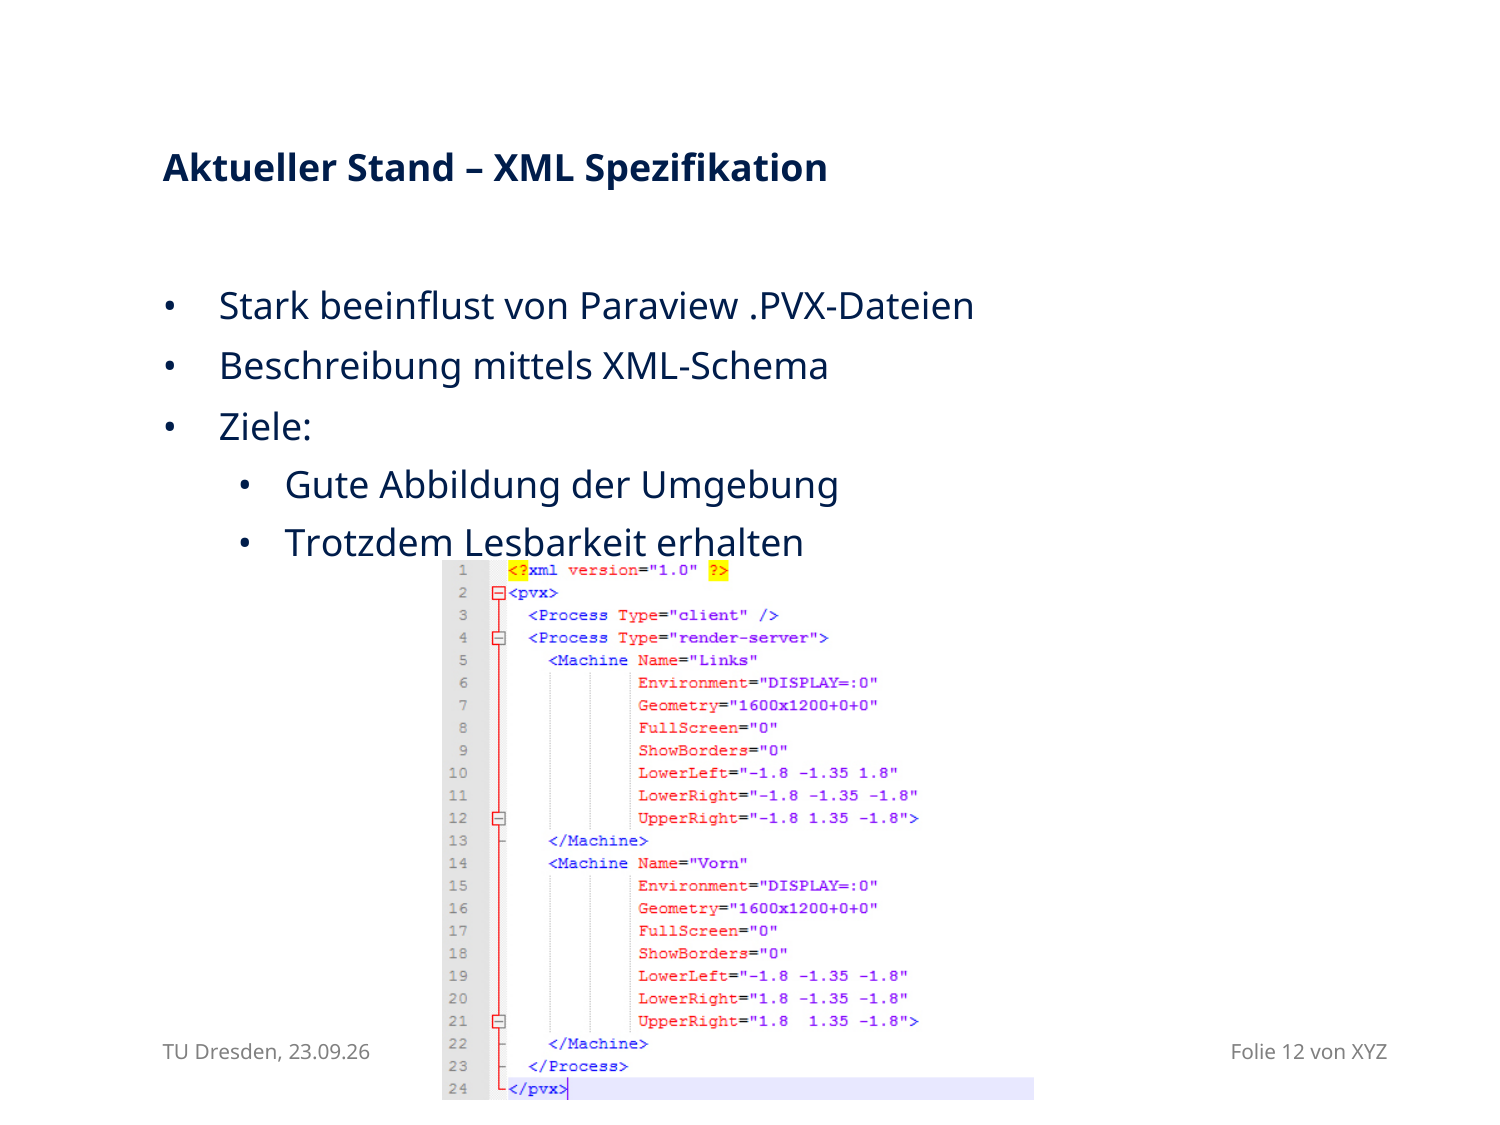

# Aktueller Stand – XML Spezifikation
Stark beeinflust von Paraview .PVX-Dateien
Beschreibung mittels XML-Schema
Ziele:
Gute Abbildung der Umgebung
Trotzdem Lesbarkeit erhalten
12